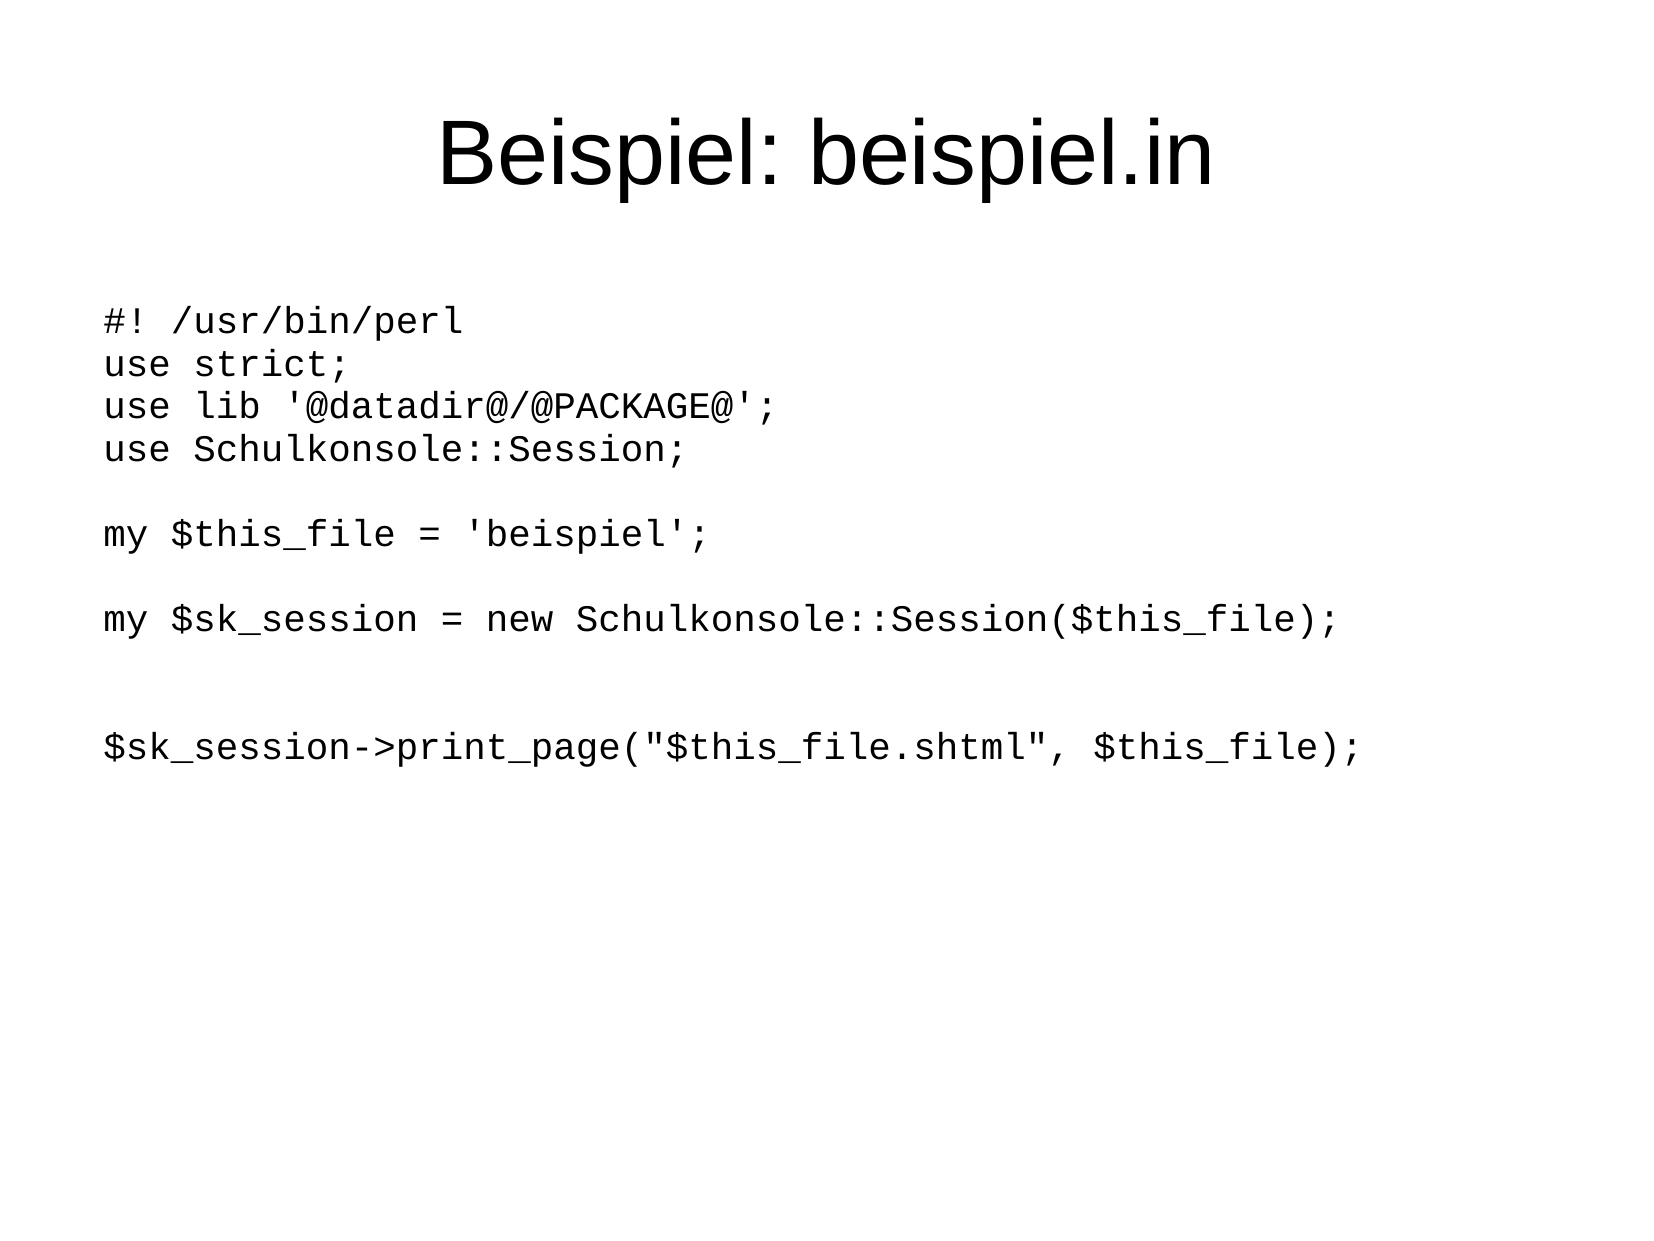

# Beispiel: beispiel.in
#! /usr/bin/perl
use strict;
use lib '@datadir@/@PACKAGE@';
use Schulkonsole::Session;
my $this_file = 'beispiel';
my $sk_session = new Schulkonsole::Session($this_file);
$sk_session->print_page("$this_file.shtml", $this_file);